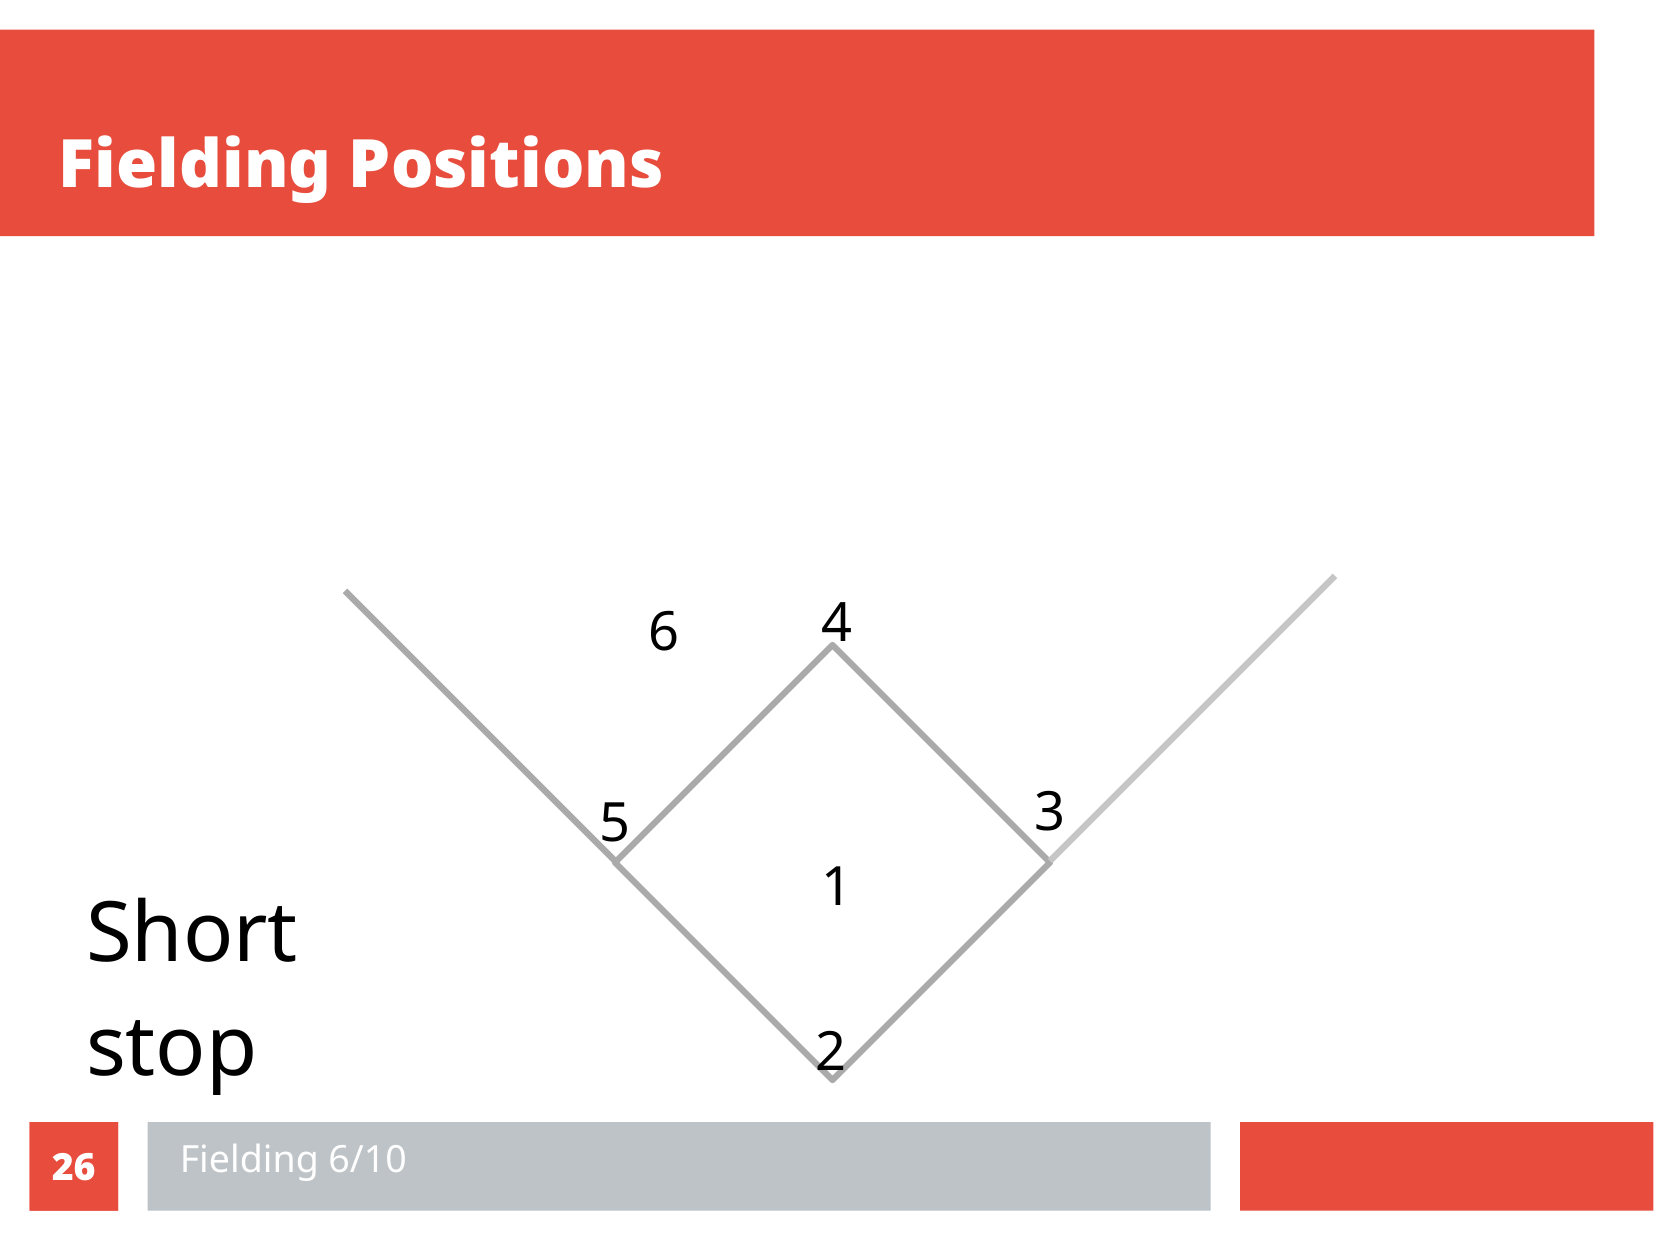

# Fielding Positions
4
6
3
5
1
Short stop
2
26
Fielding 6/10